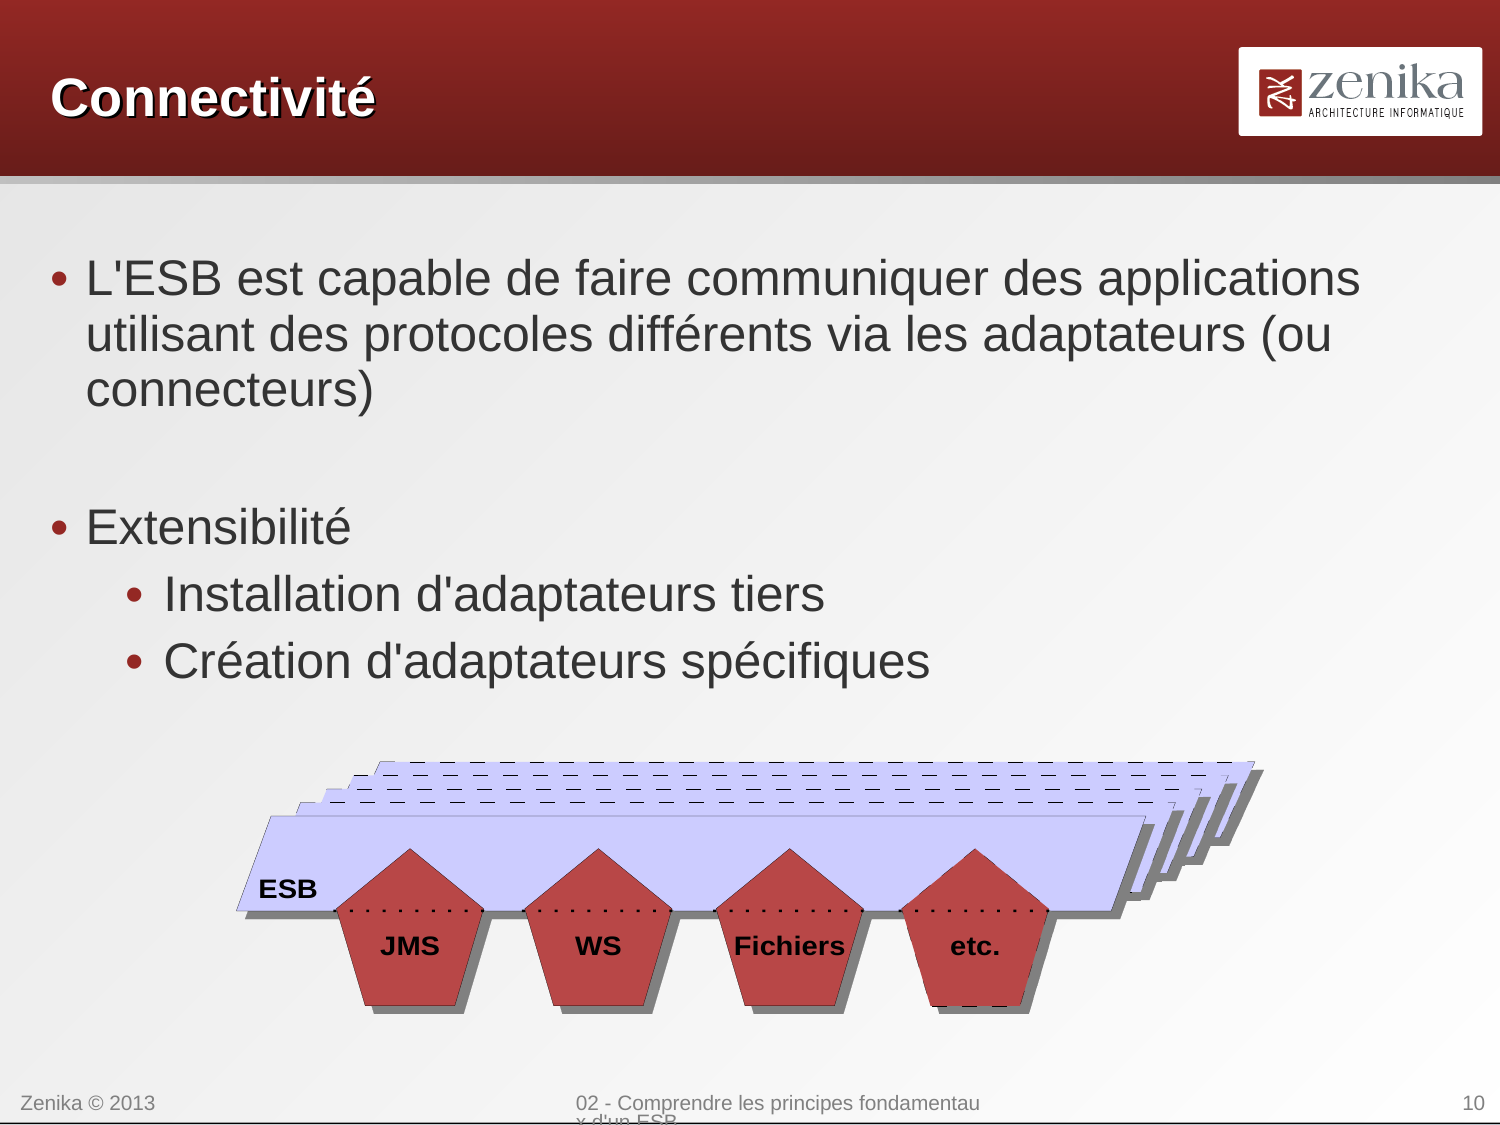

# Connectivité
L'ESB est capable de faire communiquer des applications utilisant des protocoles différents via les adaptateurs (ou connecteurs)
Extensibilité
Installation d'adaptateurs tiers
Création d'adaptateurs spécifiques